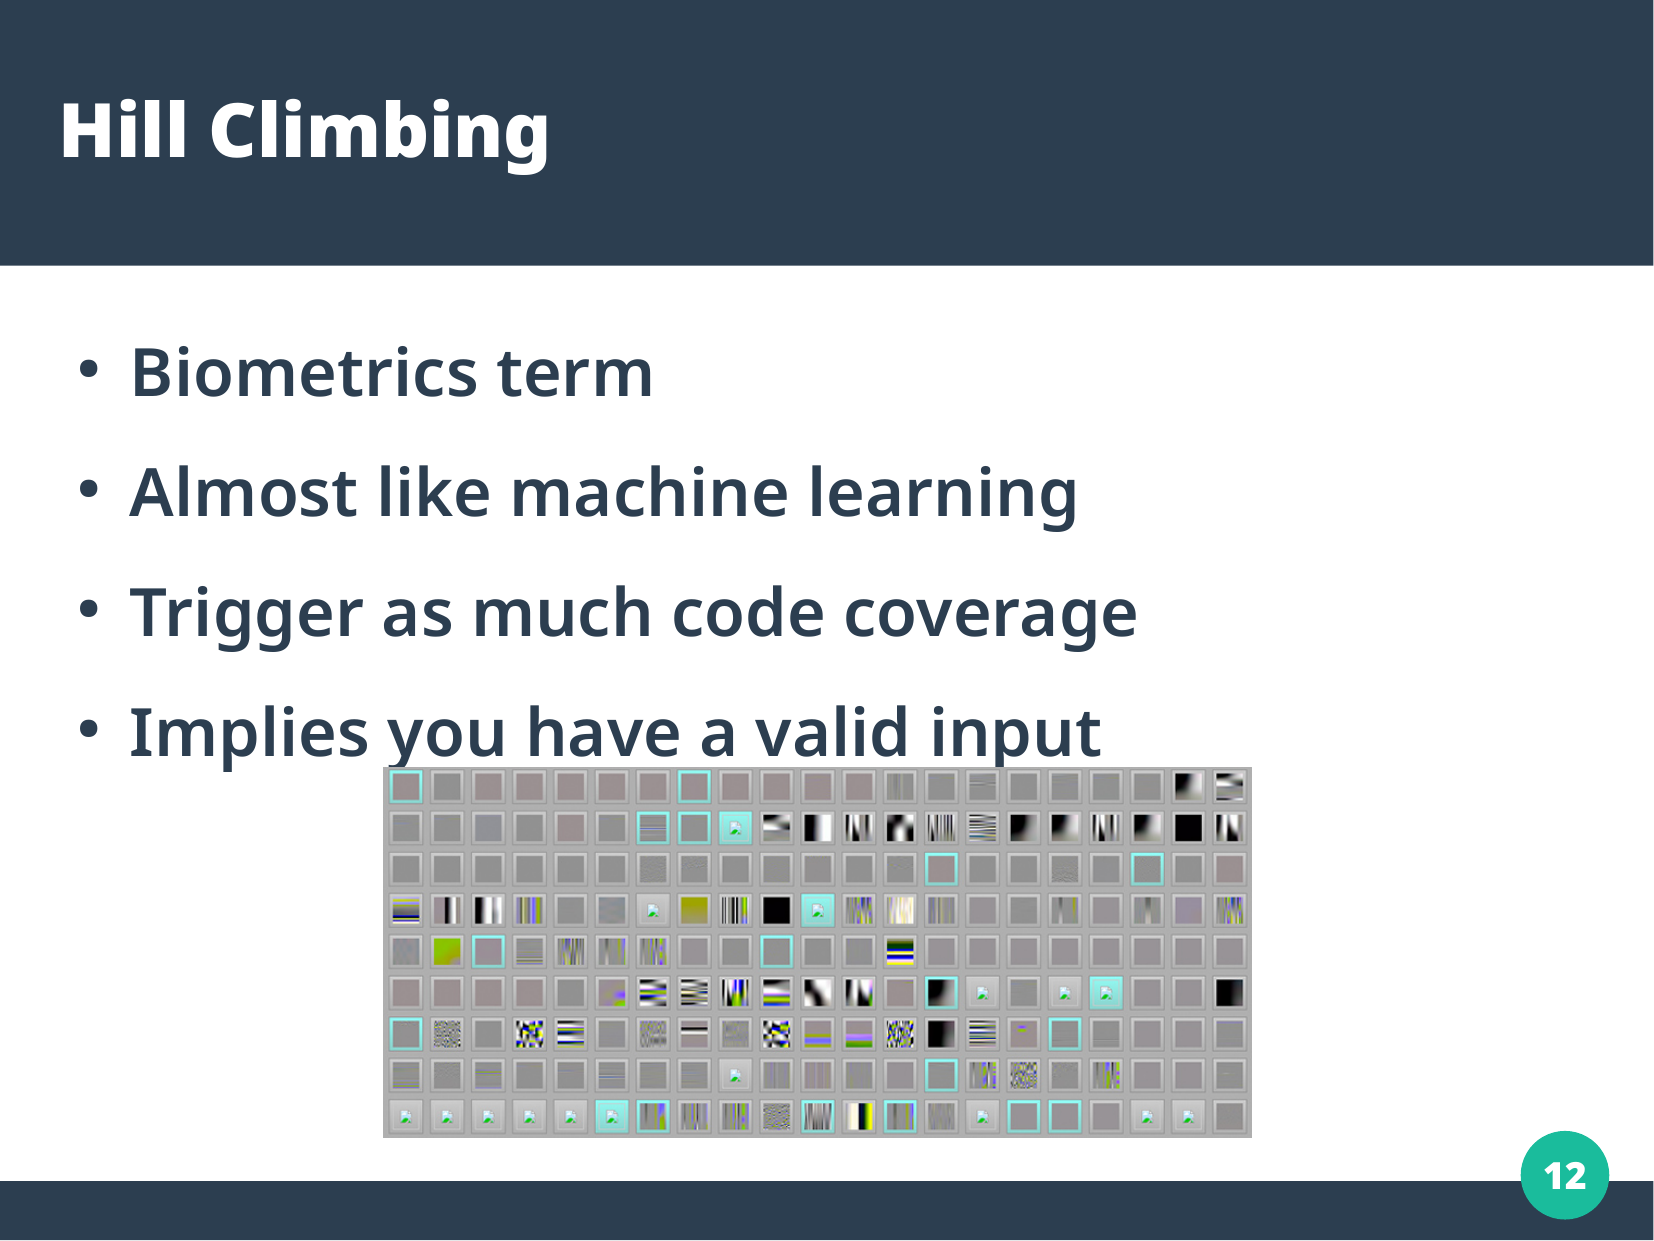

# Hill Climbing
Biometrics term
Almost like machine learning
Trigger as much code coverage
Implies you have a valid input
12